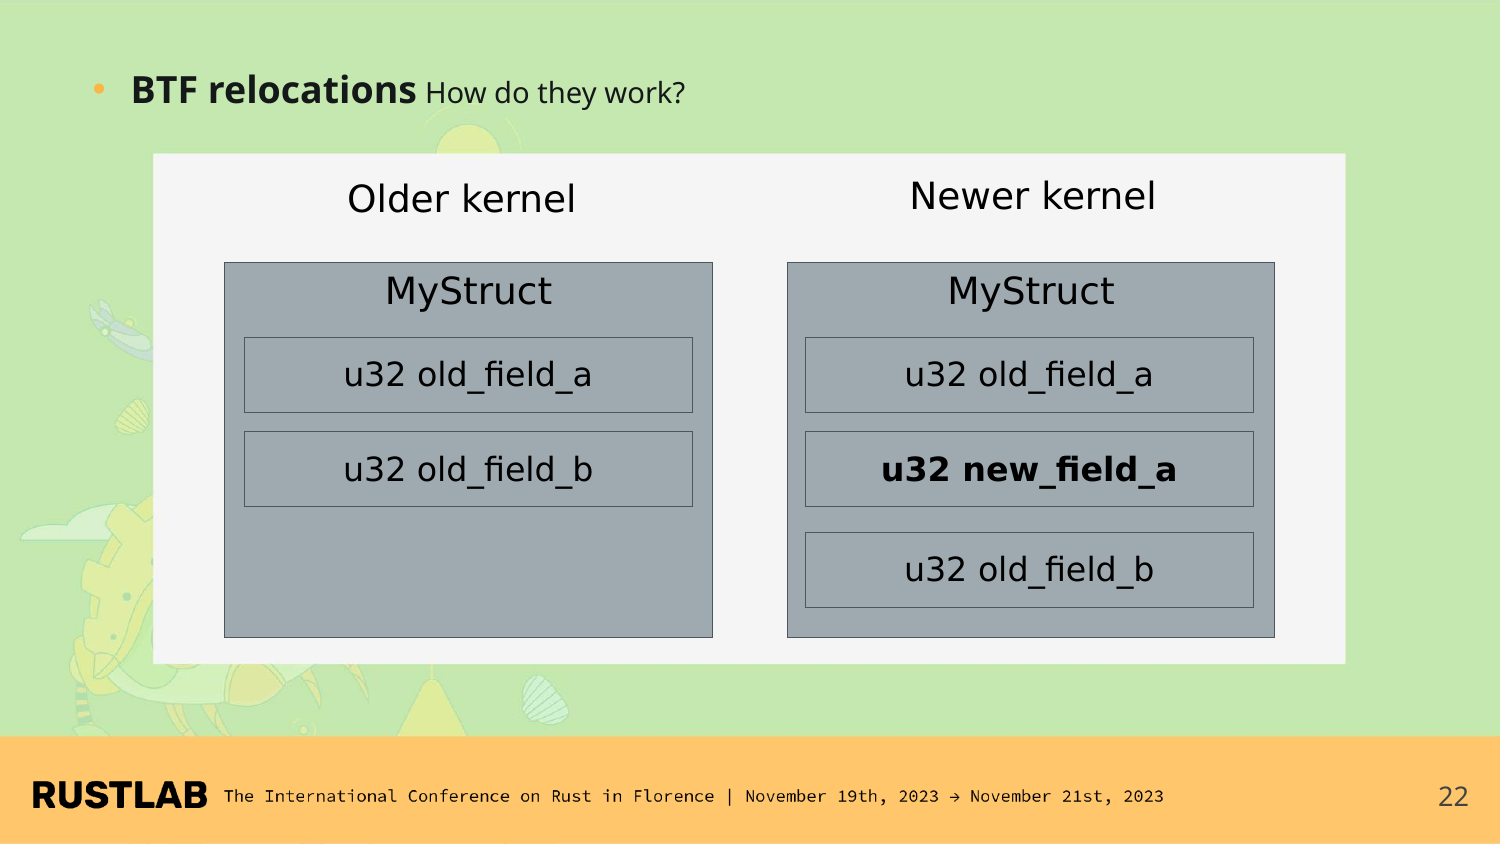

# BTF relocations How do they work?
Newer kernel
Older kernel
MyStruct
MyStruct
u32 old_field_a
u32 old_field_a
u32 old_field_b
u32 new_field_a
u32 old_field_b